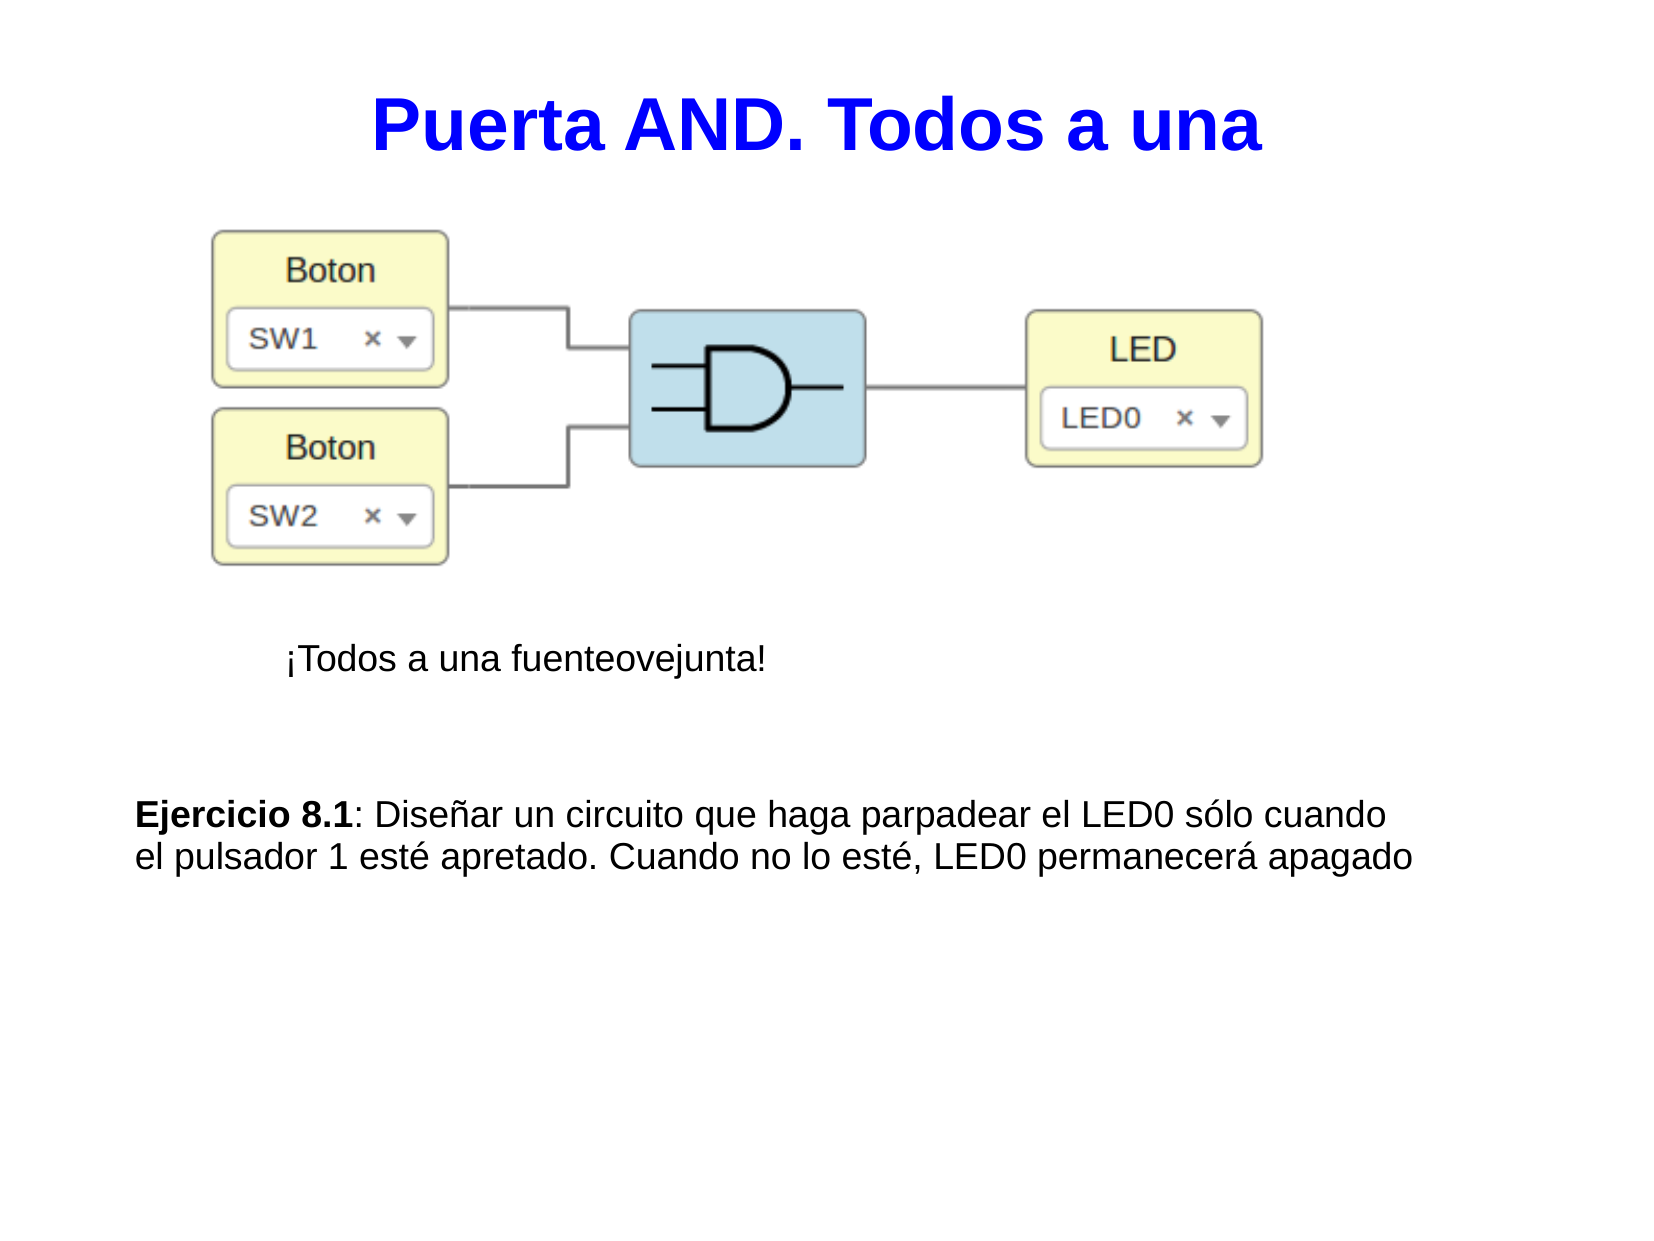

Puerta AND. Todos a una
¡Todos a una fuenteovejunta!
Ejercicio 8.1: Diseñar un circuito que haga parpadear el LED0 sólo cuando
el pulsador 1 esté apretado. Cuando no lo esté, LED0 permanecerá apagado